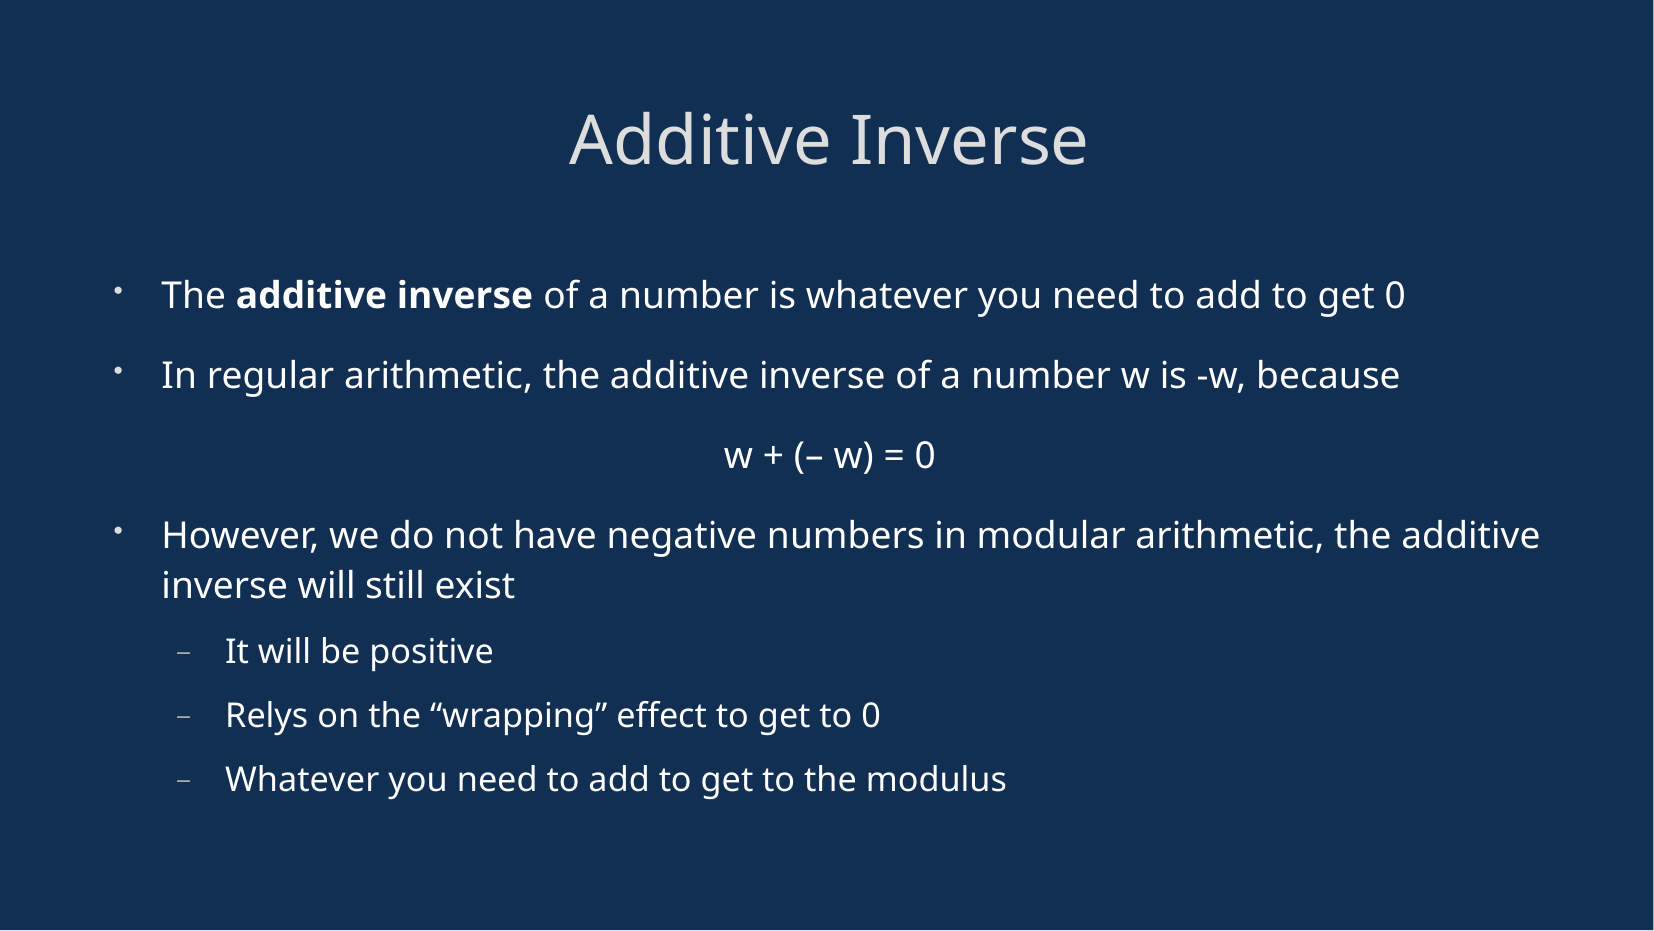

# Additive Inverse
The additive inverse of a number is whatever you need to add to get 0
In regular arithmetic, the additive inverse of a number w is -w, because
w + (– w) = 0
However, we do not have negative numbers in modular arithmetic, the additive inverse will still exist
It will be positive
Relys on the “wrapping” effect to get to 0
Whatever you need to add to get to the modulus